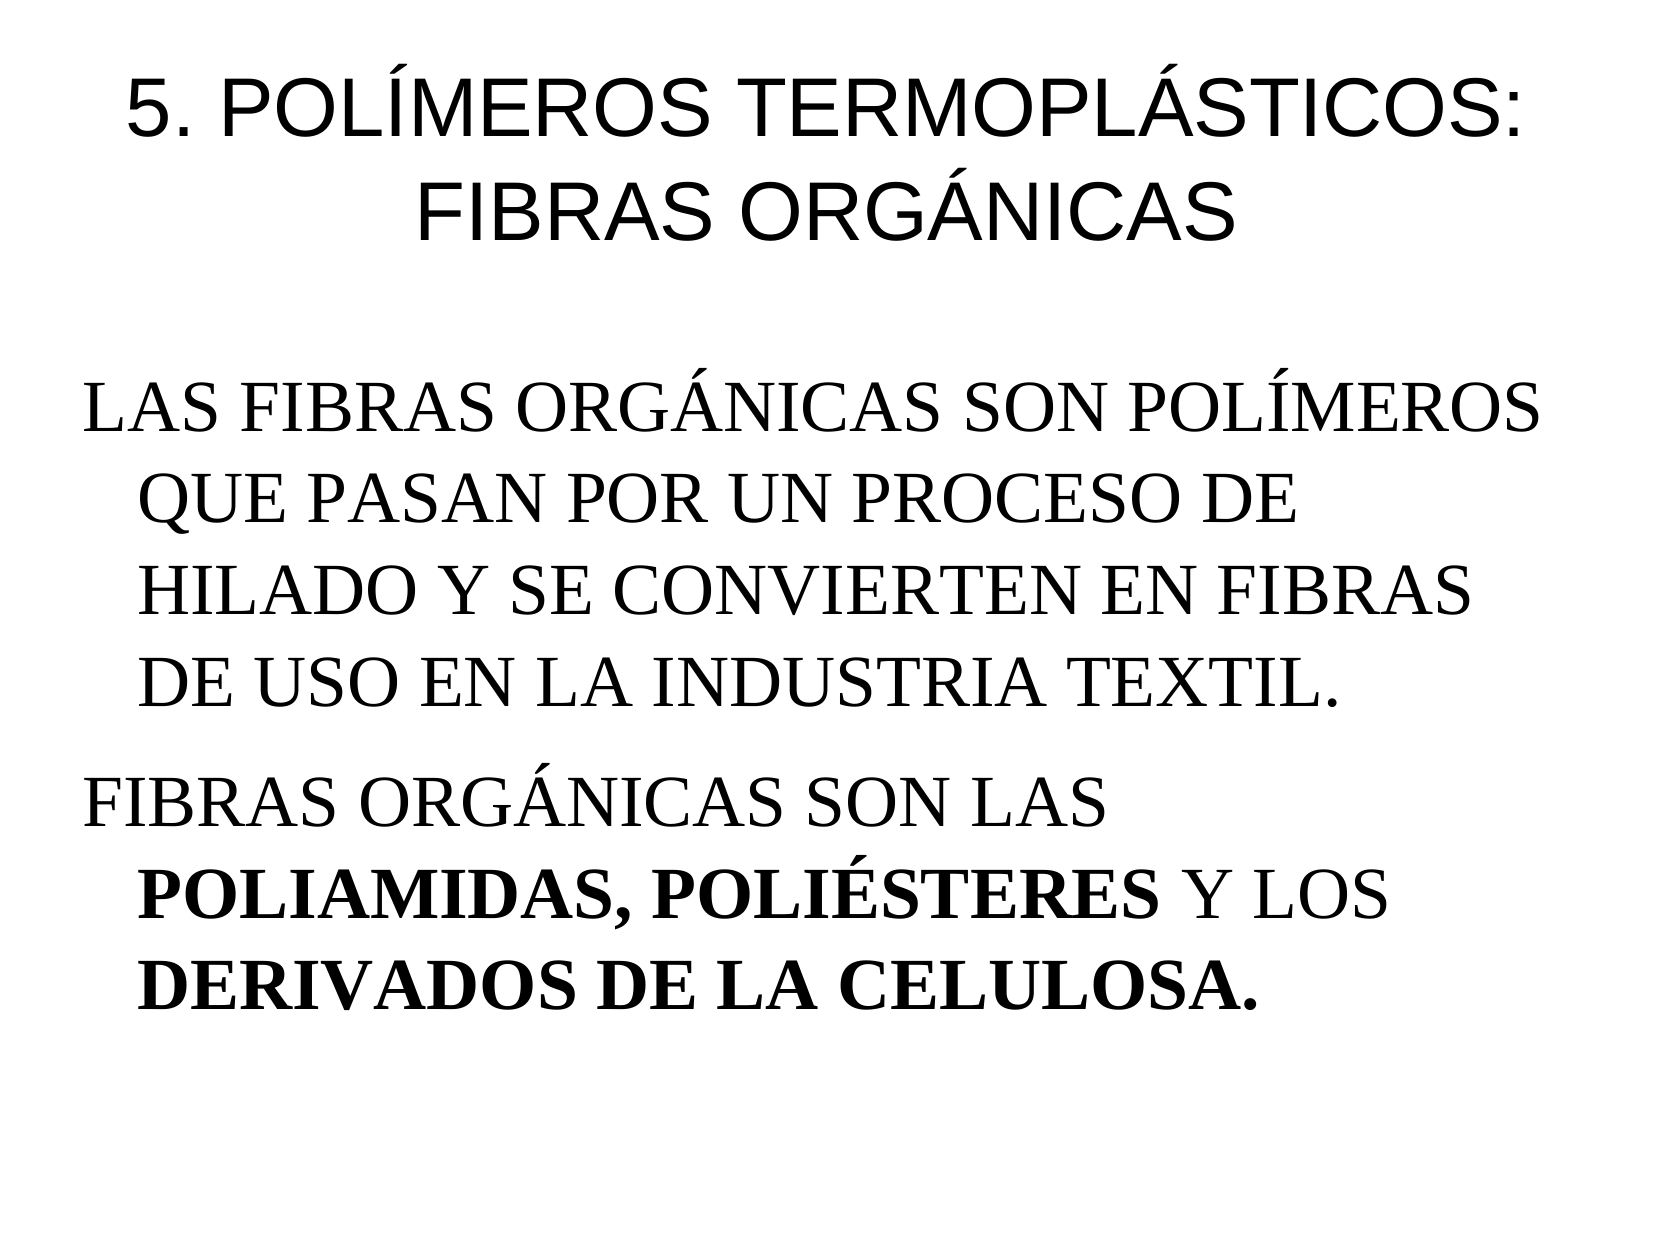

# 5. POLÍMEROS TERMOPLÁSTICOS: FIBRAS ORGÁNICAS
LAS FIBRAS ORGÁNICAS SON POLÍMEROS QUE PASAN POR UN PROCESO DE HILADO Y SE CONVIERTEN EN FIBRAS DE USO EN LA INDUSTRIA TEXTIL.
FIBRAS ORGÁNICAS SON LAS POLIAMIDAS, POLIÉSTERES Y LOS DERIVADOS DE LA CELULOSA.